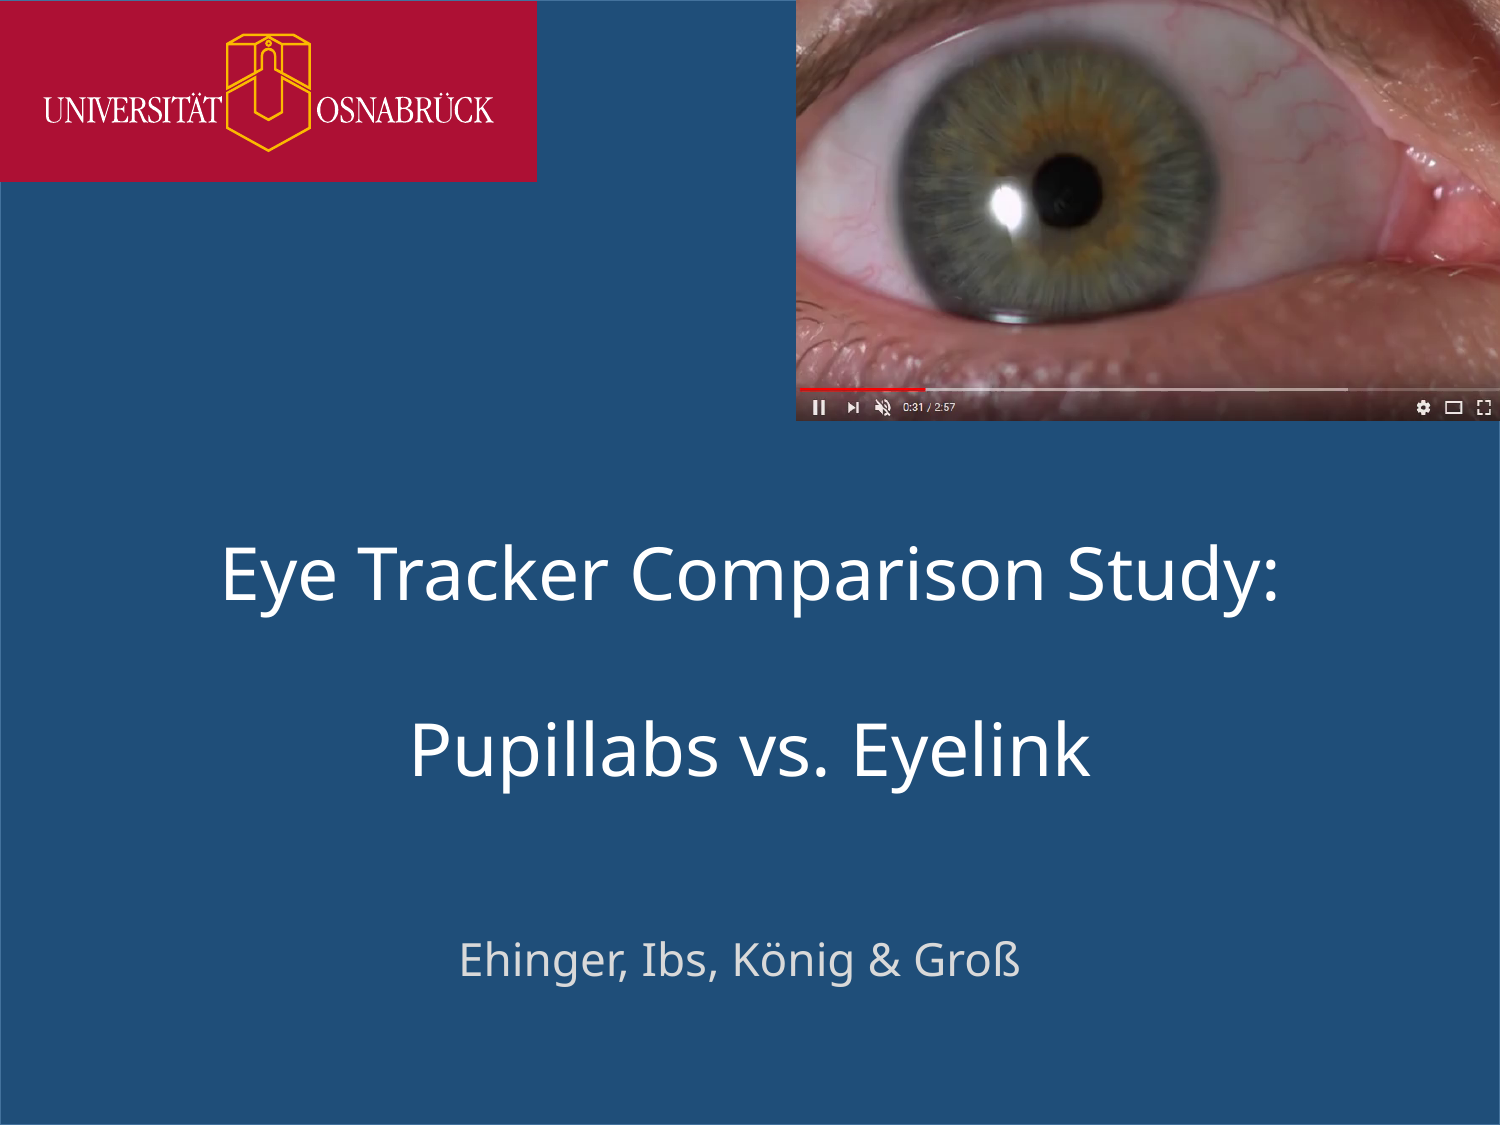

# Eye Tracker Comparison Study: Pupillabs vs. Eyelink
Ehinger, Ibs, König & Groß